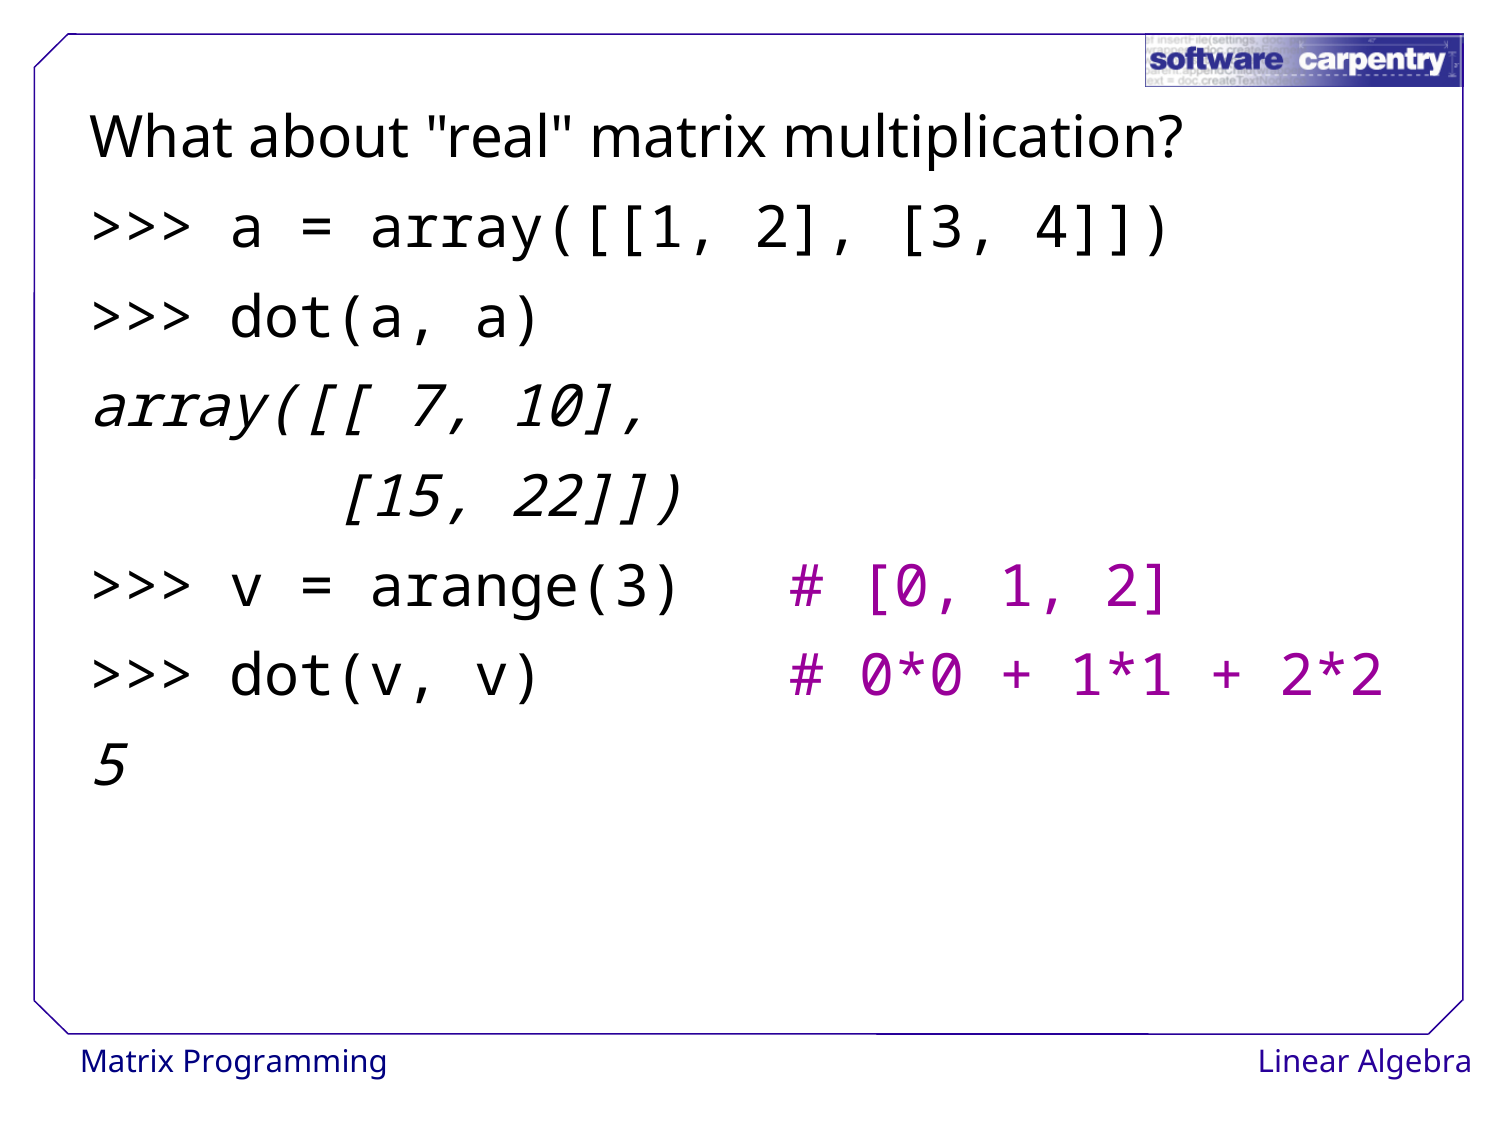

# What about "real" matrix multiplication?
>>> a = array([[1, 2], [3, 4]])
>>> dot(a, a)
array([[ 7, 10],
 [15, 22]])
>>> v = arange(3) # [0, 1, 2]
>>> dot(v, v) # 0*0 + 1*1 + 2*2
5